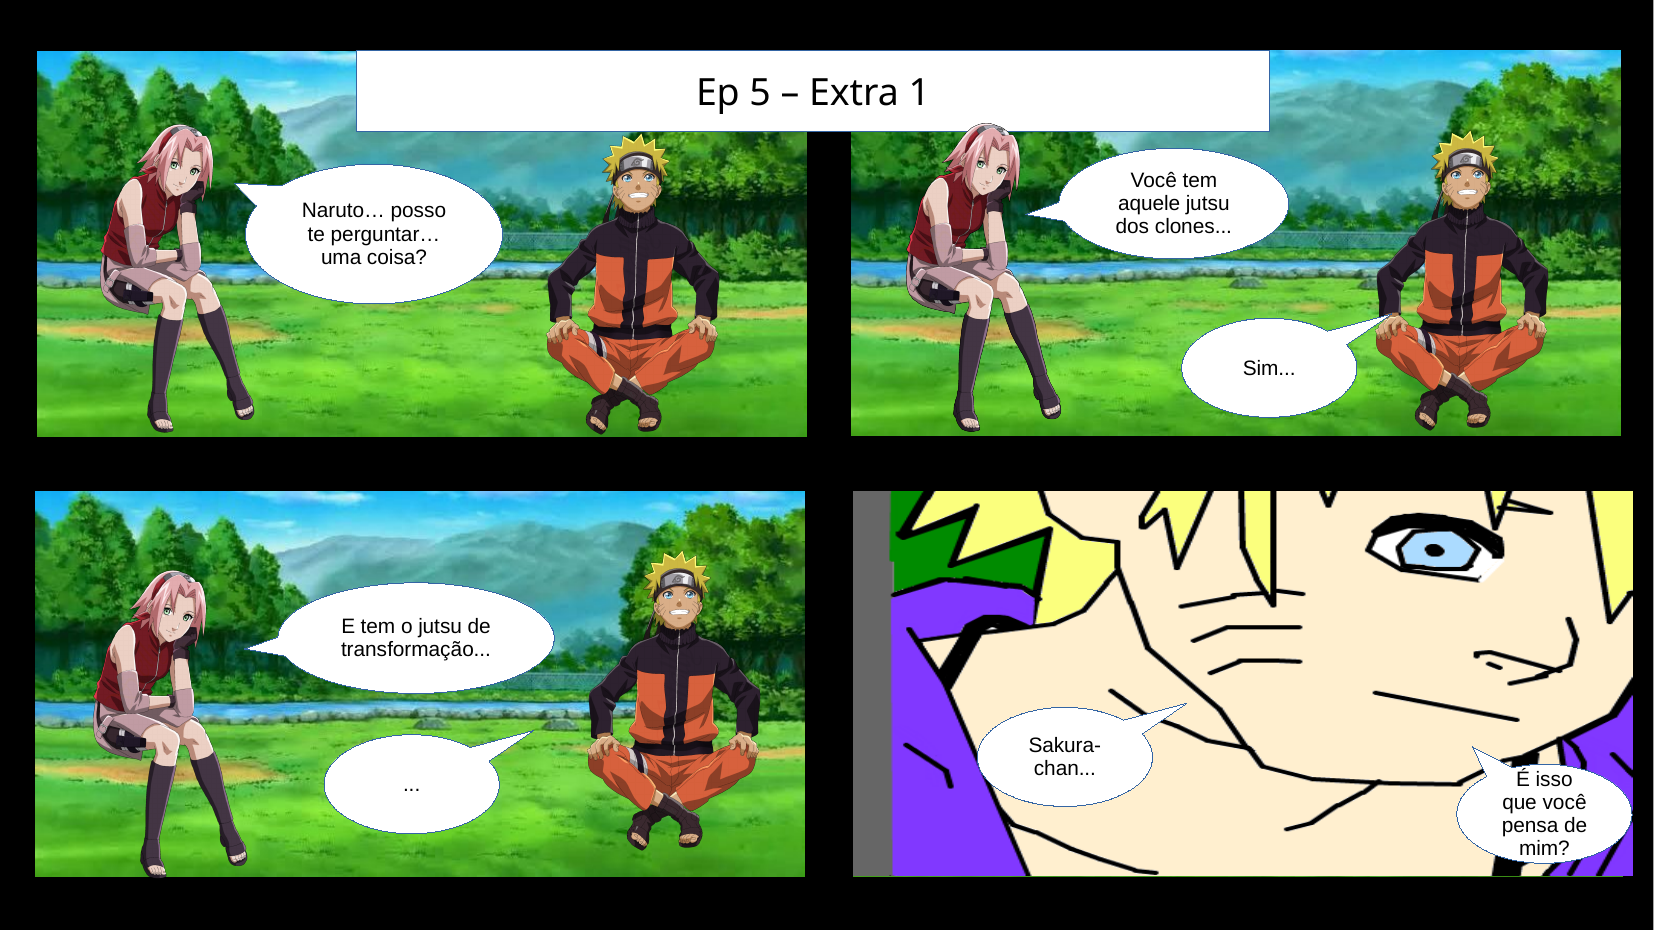

Ep 5 – Extra 1
Você tem aquele jutsu dos clones...
Naruto… posso te perguntar… uma coisa?
Sim...
E tem o jutsu de transformação...
Sakura-chan...
...
É isso que você pensa de mim?